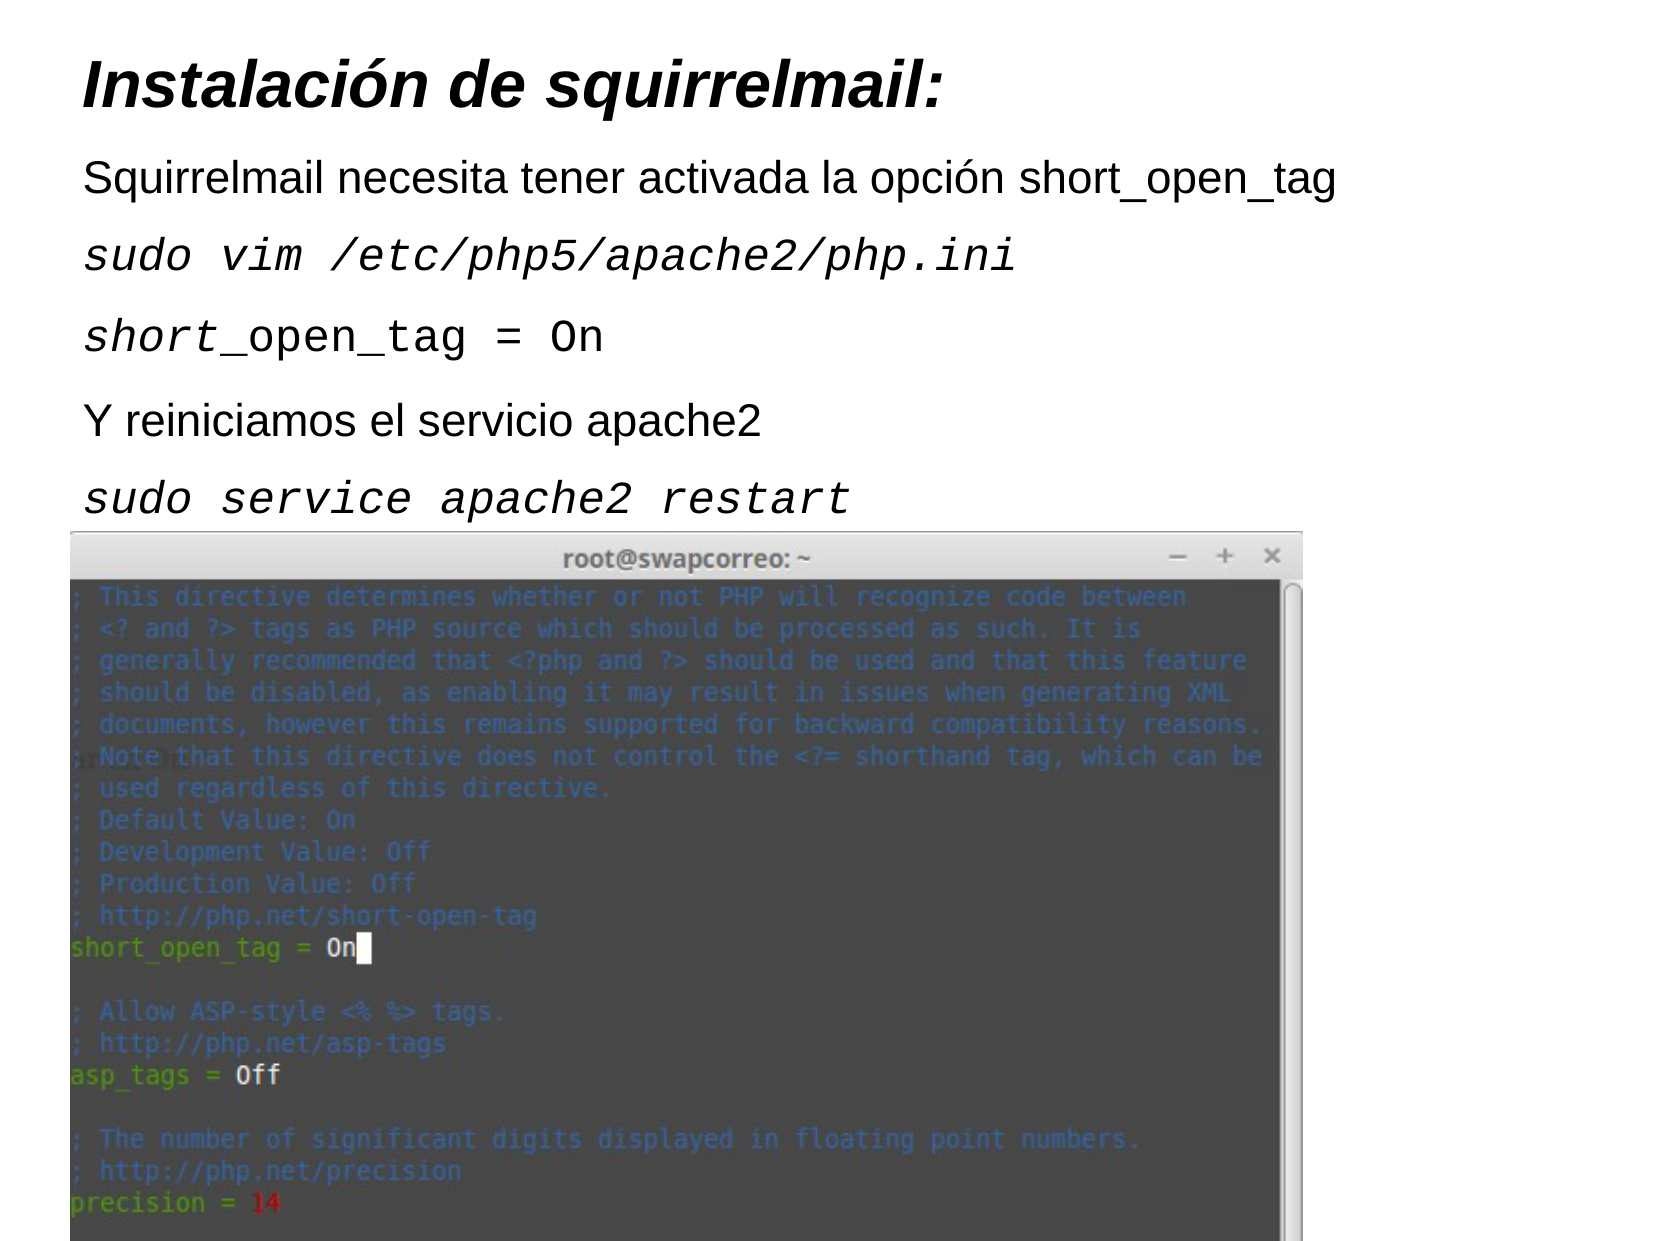

# Instalación de squirrelmail:
Squirrelmail necesita tener activada la opción short_open_tag
sudo vim /etc/php5/apache2/php.ini
short_open_tag = On
Y reiniciamos el servicio apache2
sudo service apache2 restart